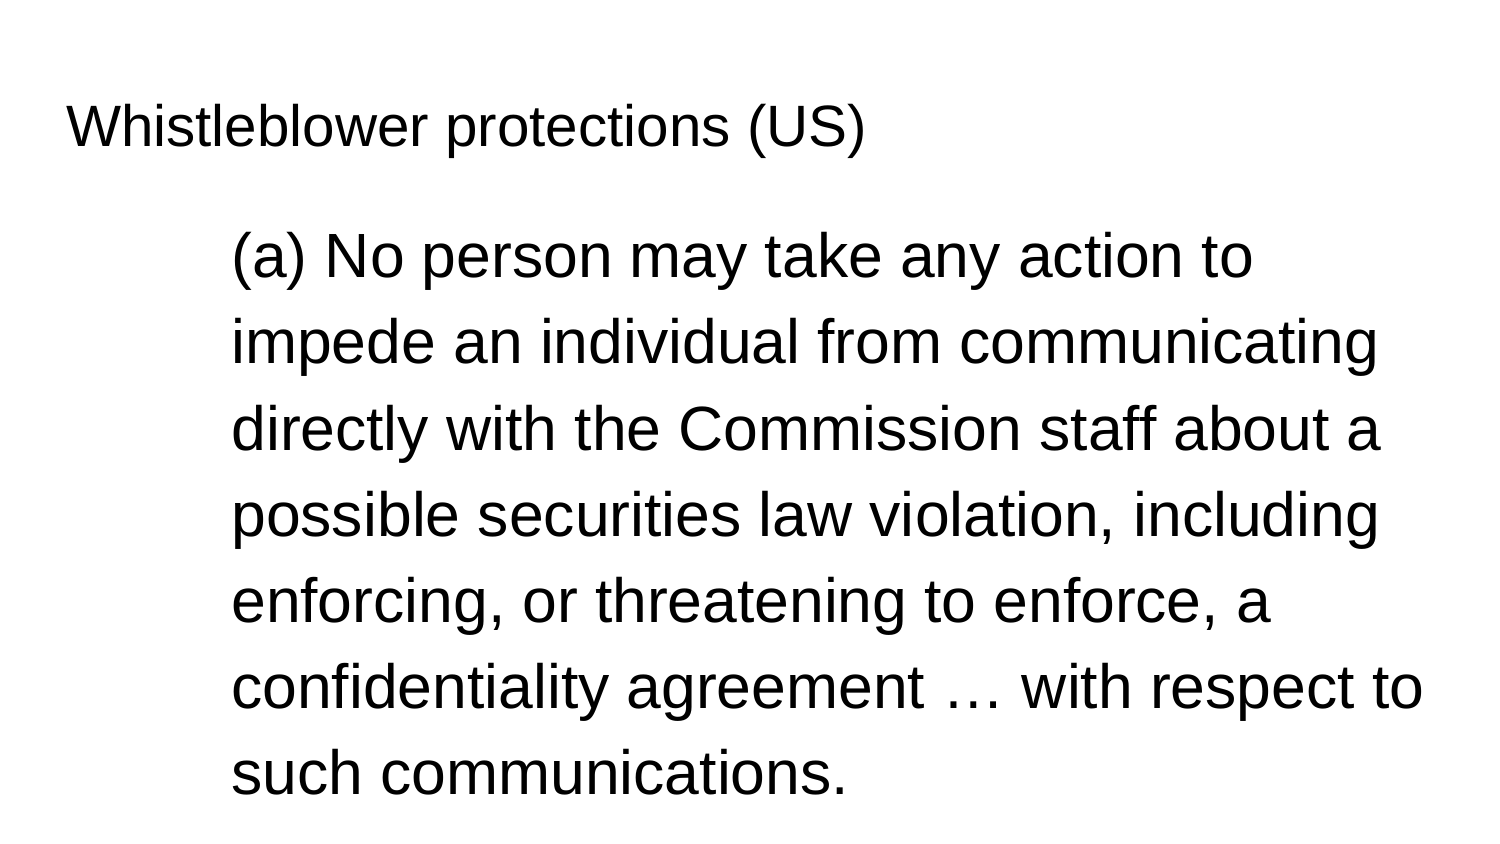

# Whistleblower protections (US)
(a) No person may take any action to impede an individual from communicating directly with the Commission staff about a possible securities law violation, including enforcing, or threatening to enforce, a confidentiality agreement … with respect to such communications.